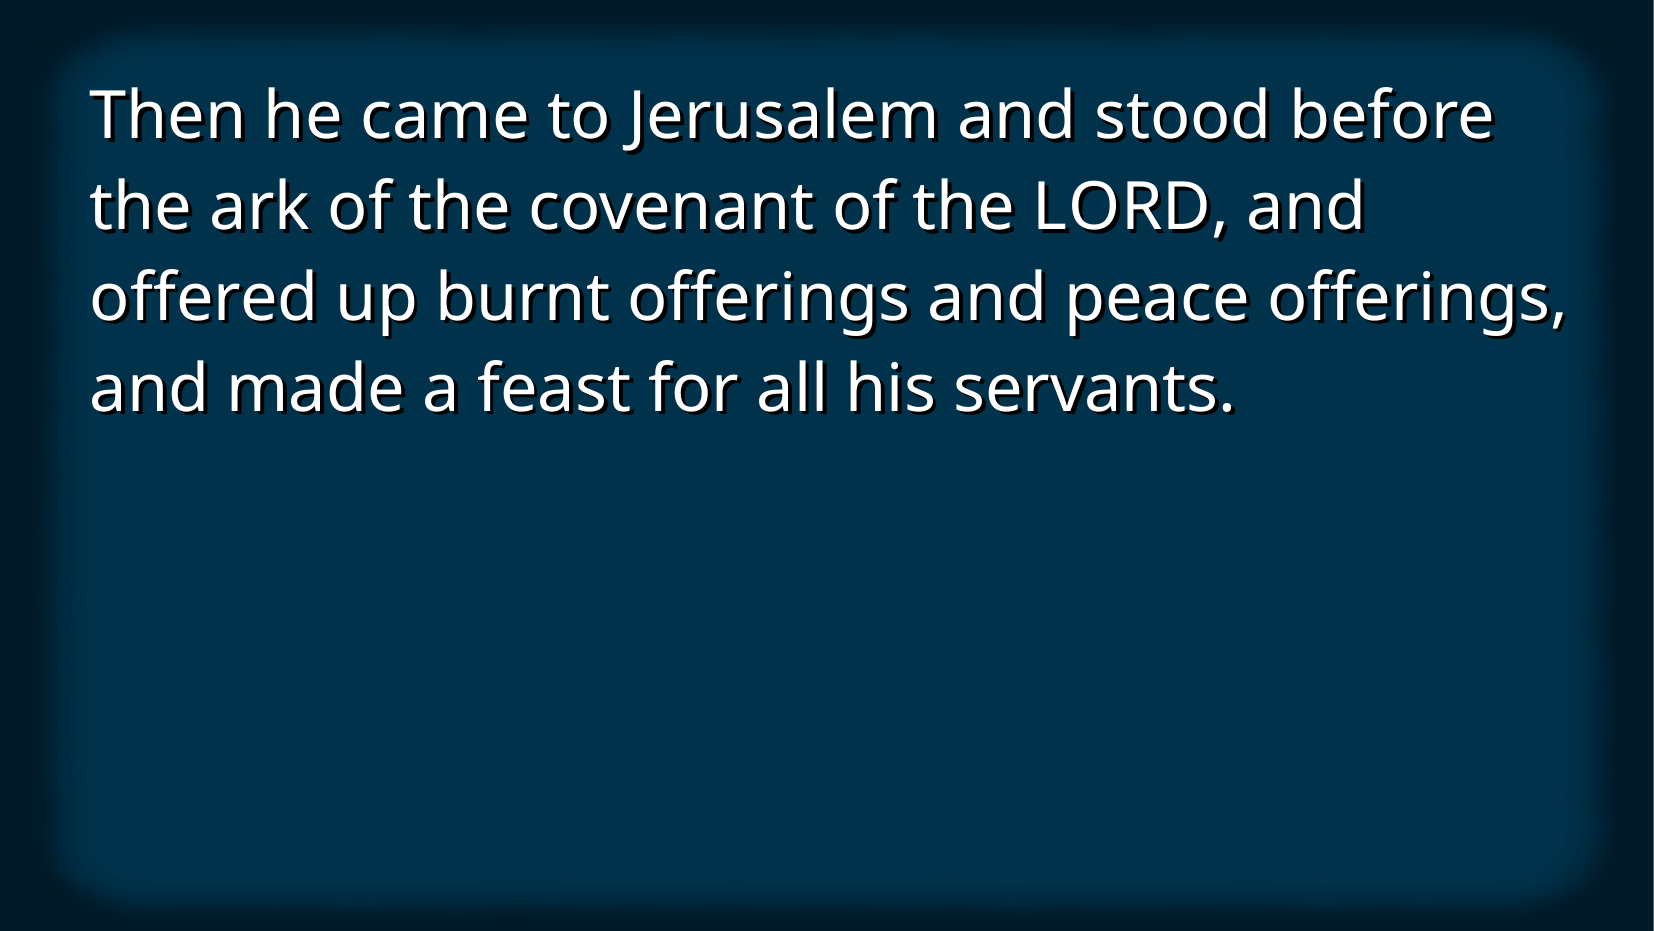

Then he came to Jerusalem and stood before the ark of the covenant of the LORD, and offered up burnt offerings and peace offerings, and made a feast for all his servants.